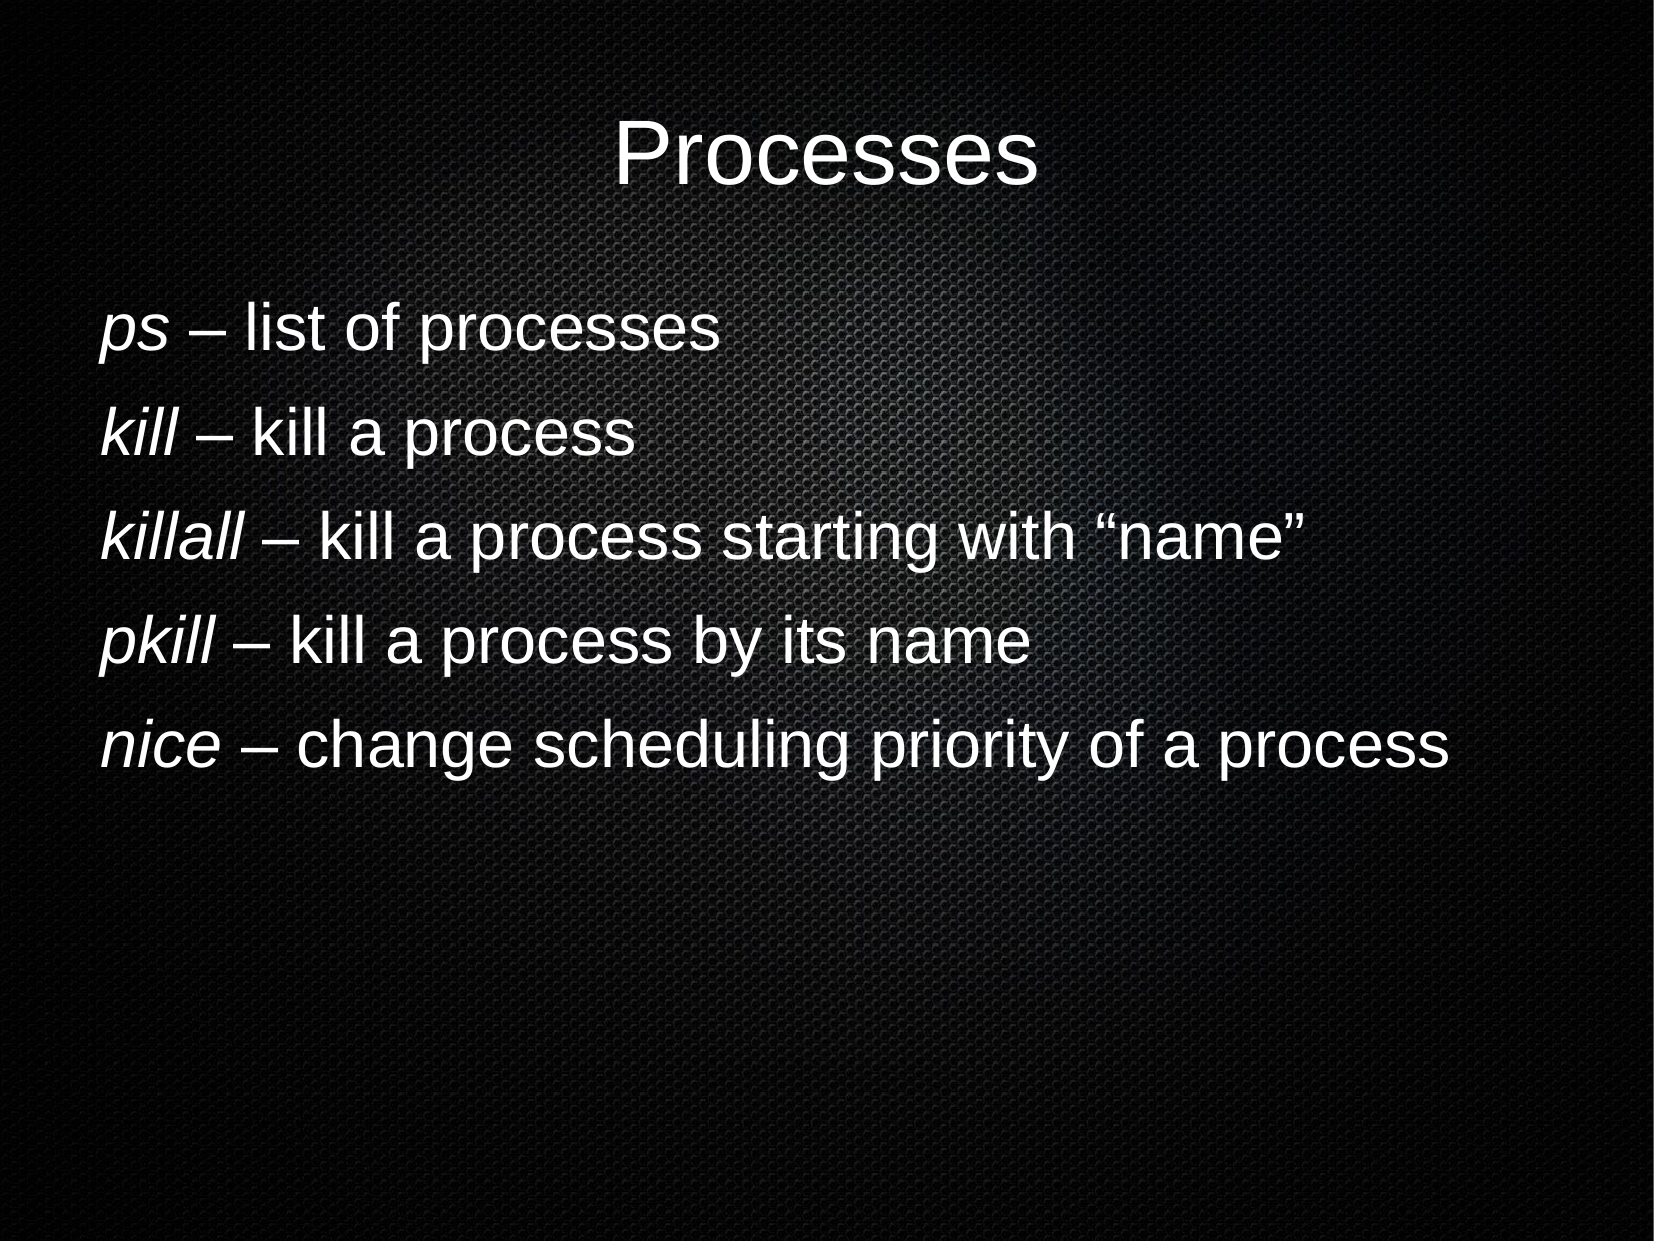

# Processes
ps – list of processes
kill – kill a process
killall – kill a process starting with “name”
pkill – kill a process by its name
nice – change scheduling priority of a process